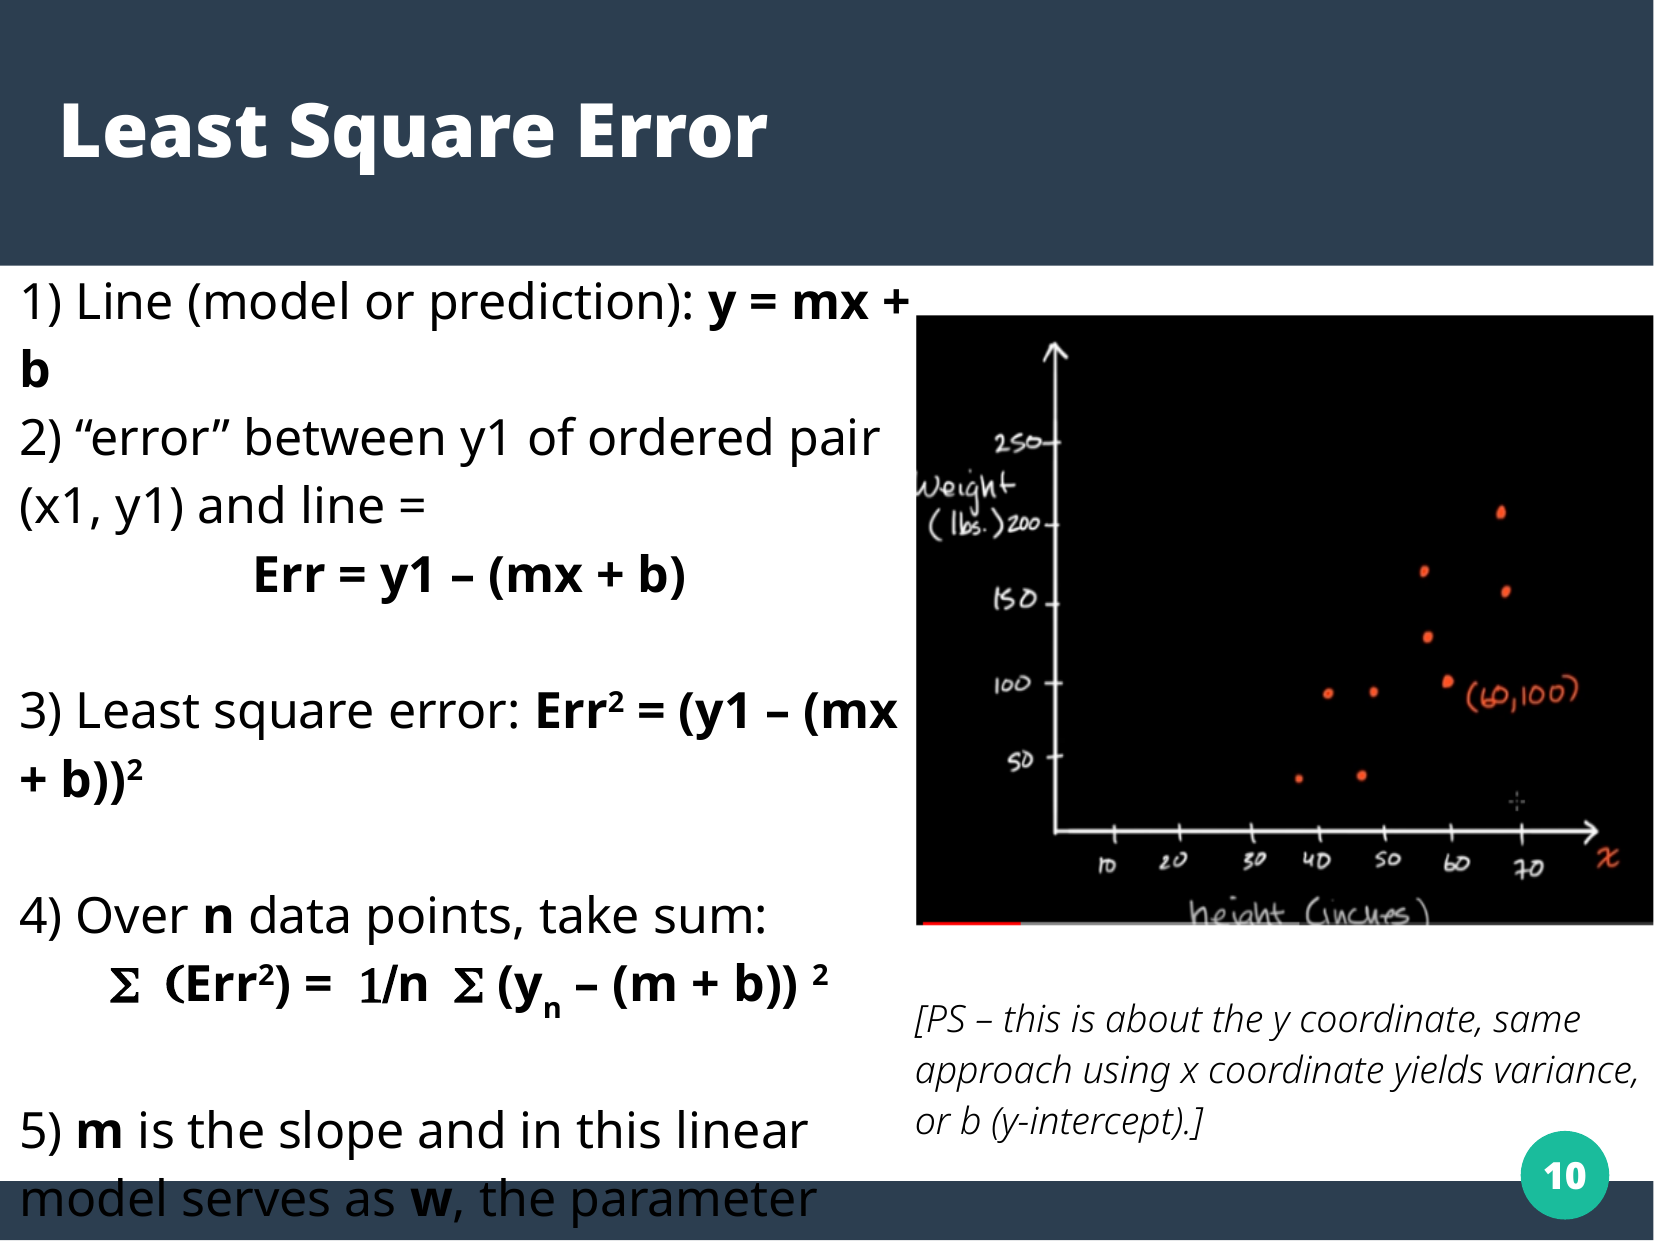

# Least Square Error
1) Line (model or prediction): y = mx + b
2) “error” between y1 of ordered pair (x1, y1) and line =
Err = y1 – (mx + b)
3) Least square error: Err2 = (y1 – (mx + b))2
4) Over n data points, take sum:
S (Err2) = 1/n S (yn – (m + b)) 2
5) m is the slope and in this linear model serves as w, the parameter weight. You
can see that varying the slope varies the fit to the data.
[PS – this is about the y coordinate, same
approach using x coordinate yields variance, or b (y-intercept).]
10